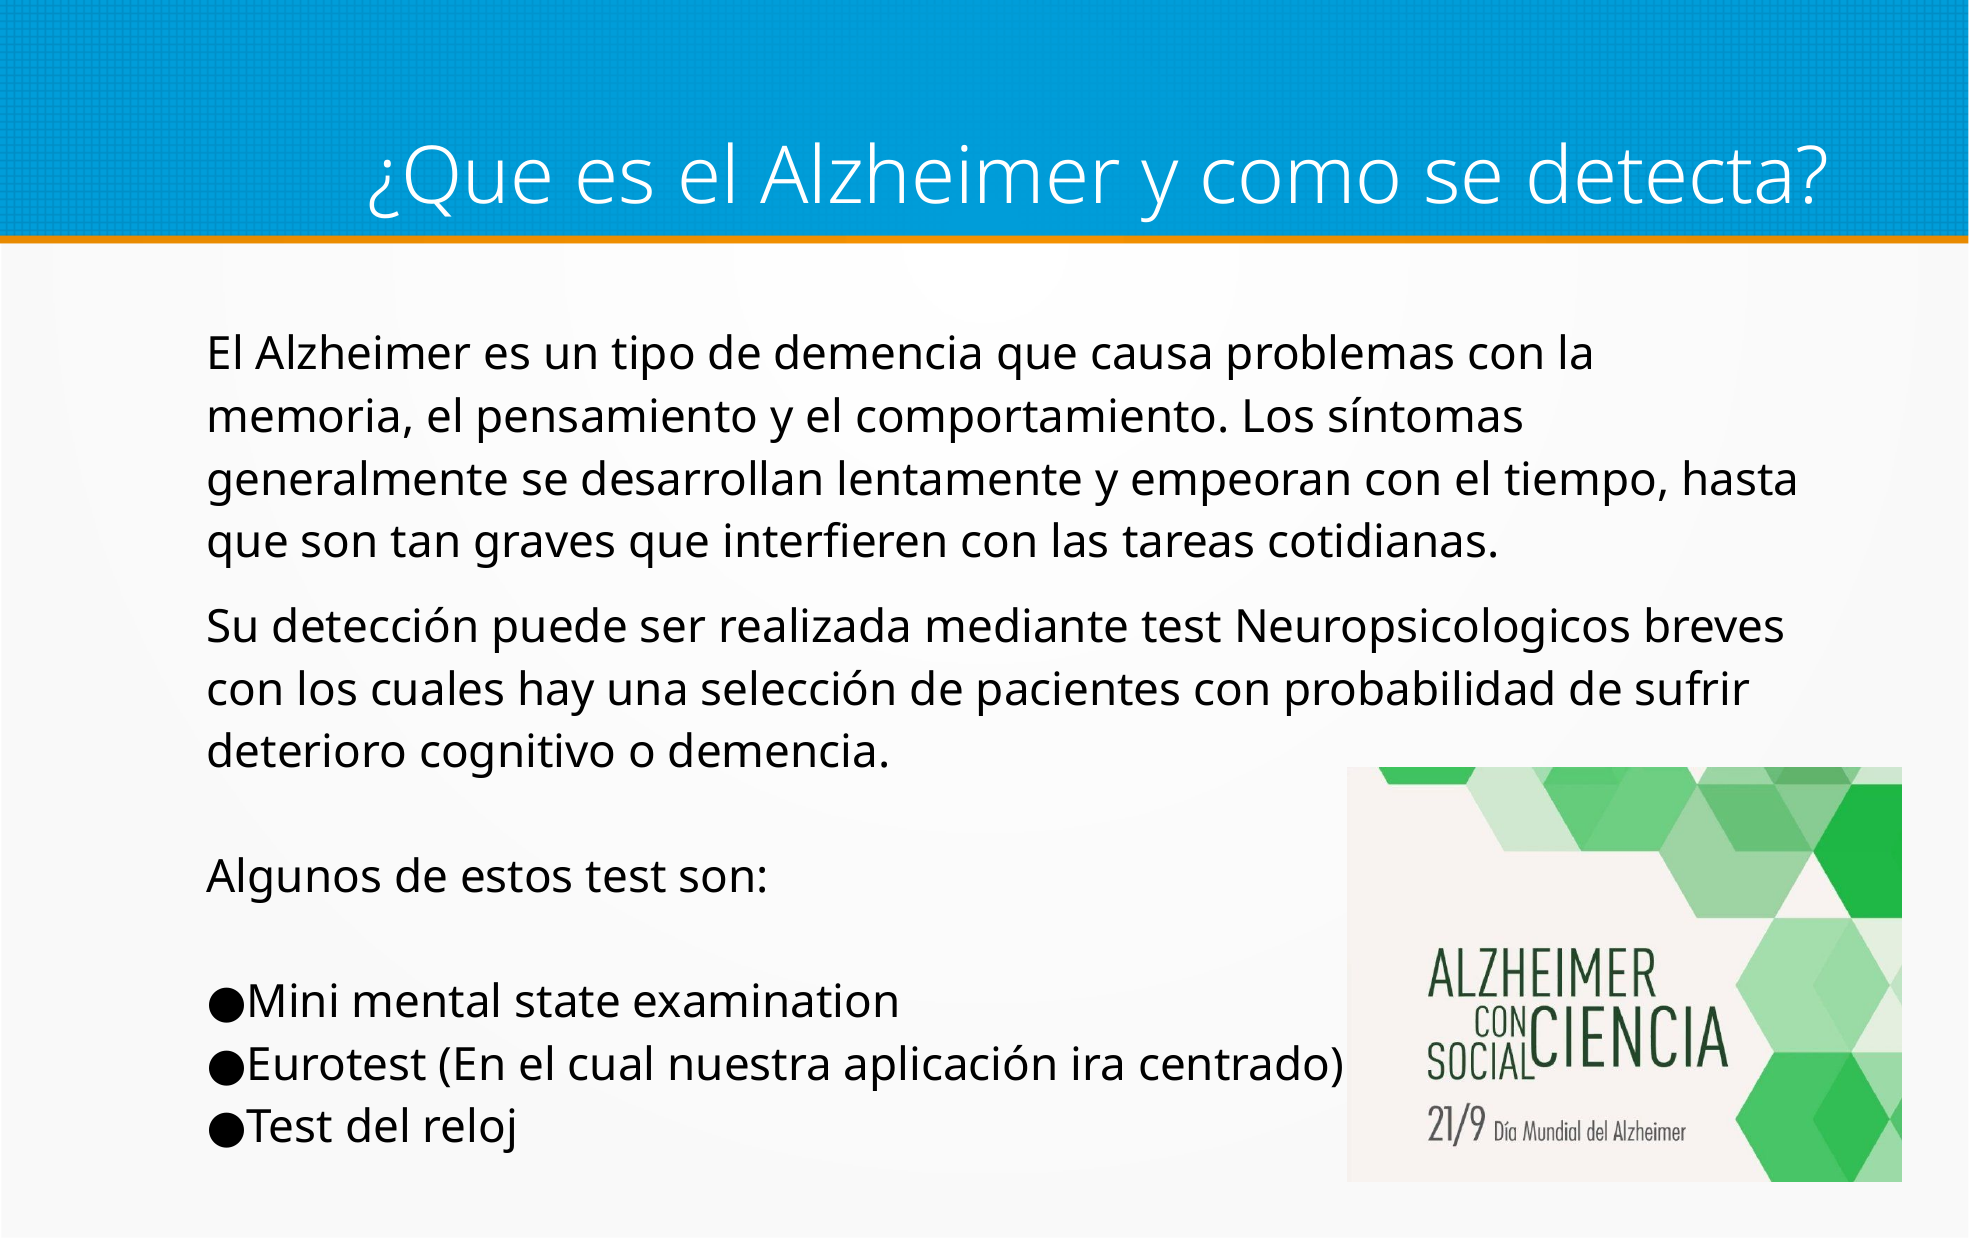

# ¿Que es el Alzheimer y como se detecta?
El Alzheimer es un tipo de demencia que causa problemas con la memoria, el pensamiento y el comportamiento. Los síntomas generalmente se desarrollan lentamente y empeoran con el tiempo, hasta que son tan graves que interfieren con las tareas cotidianas.
Su detección puede ser realizada mediante test Neuropsicologicos breves con los cuales hay una selección de pacientes con probabilidad de sufrir deterioro cognitivo o demencia.
Algunos de estos test son:
●Mini mental state examination
●Eurotest (En el cual nuestra aplicación ira centrado)
●Test del reloj